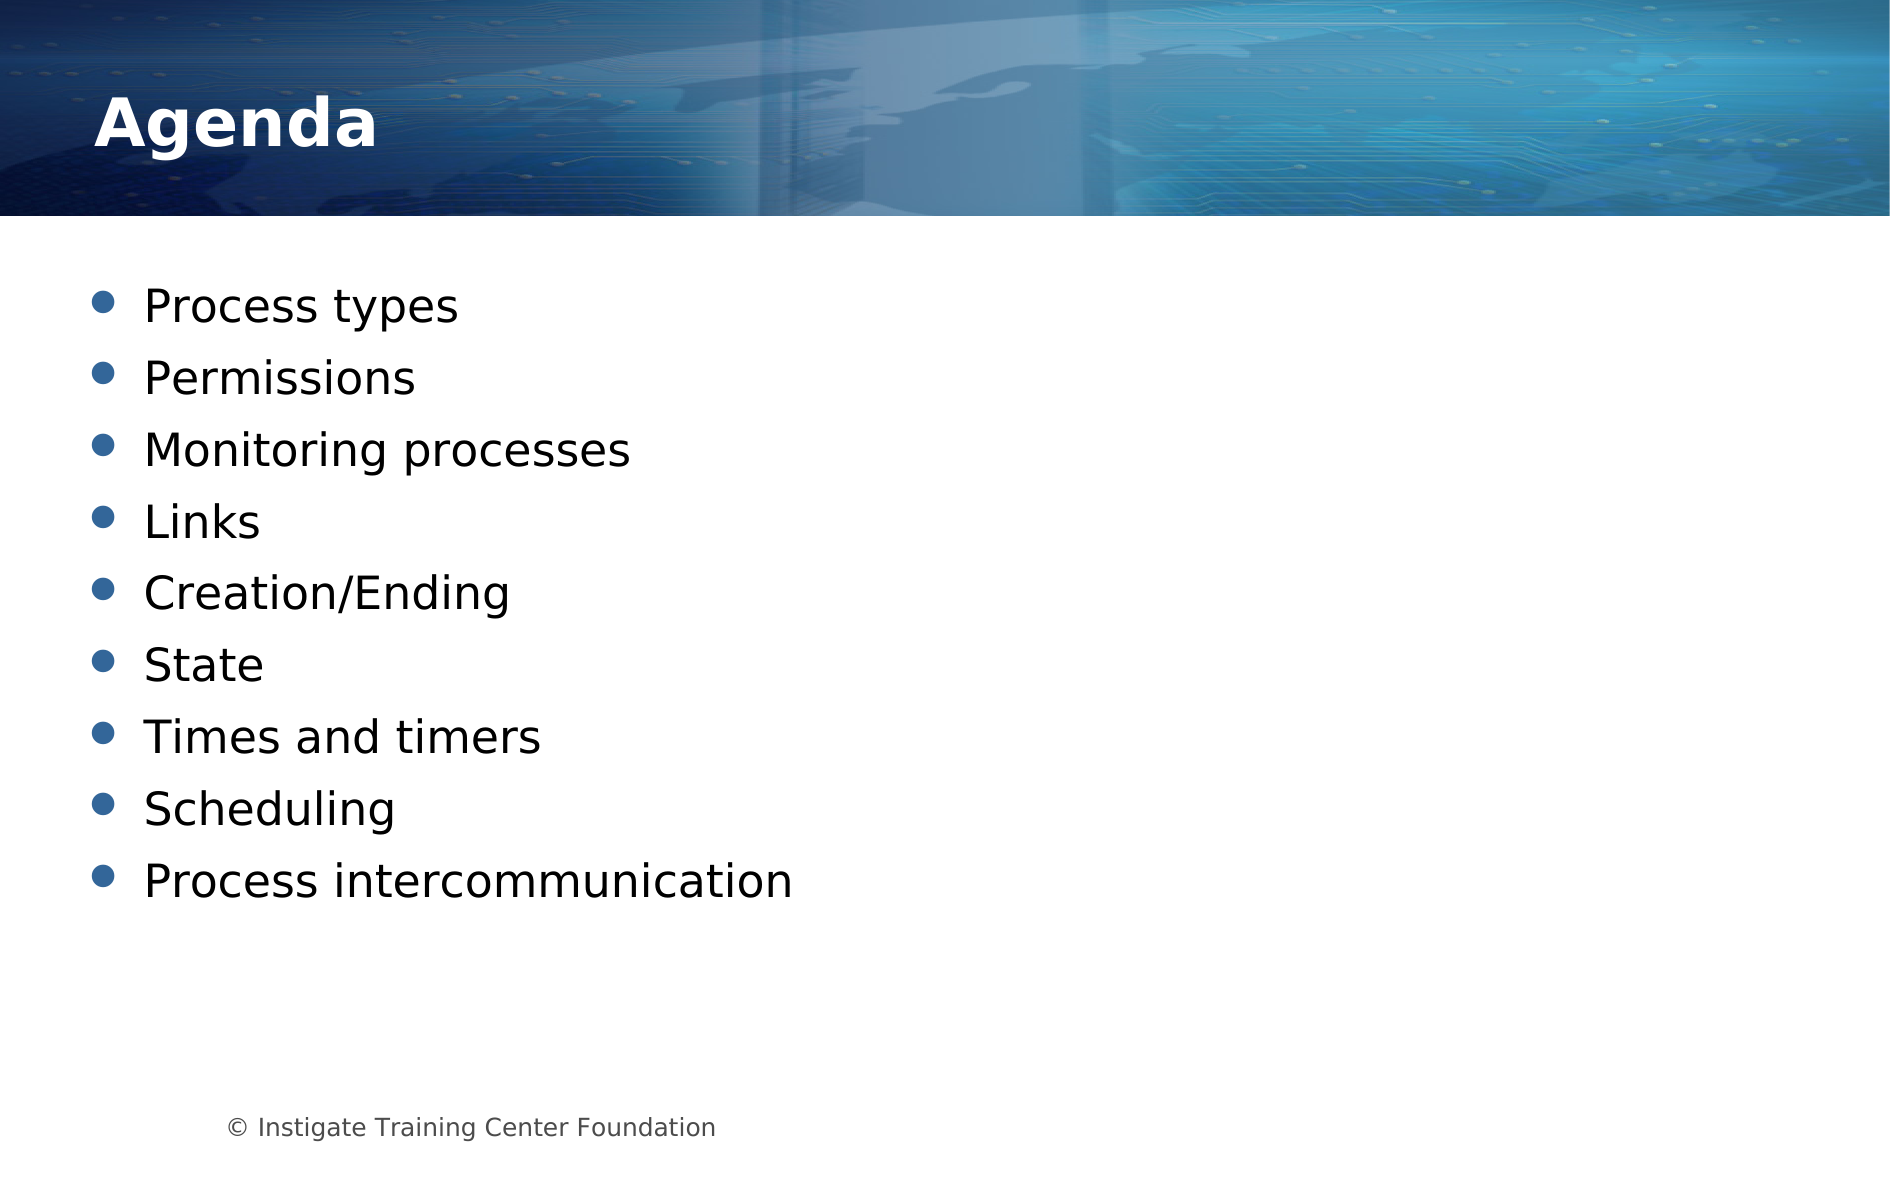

# Agenda
Process types
Permissions
Monitoring processes
Links
Creation/Ending
State
Times and timers
Scheduling
Process intercommunication